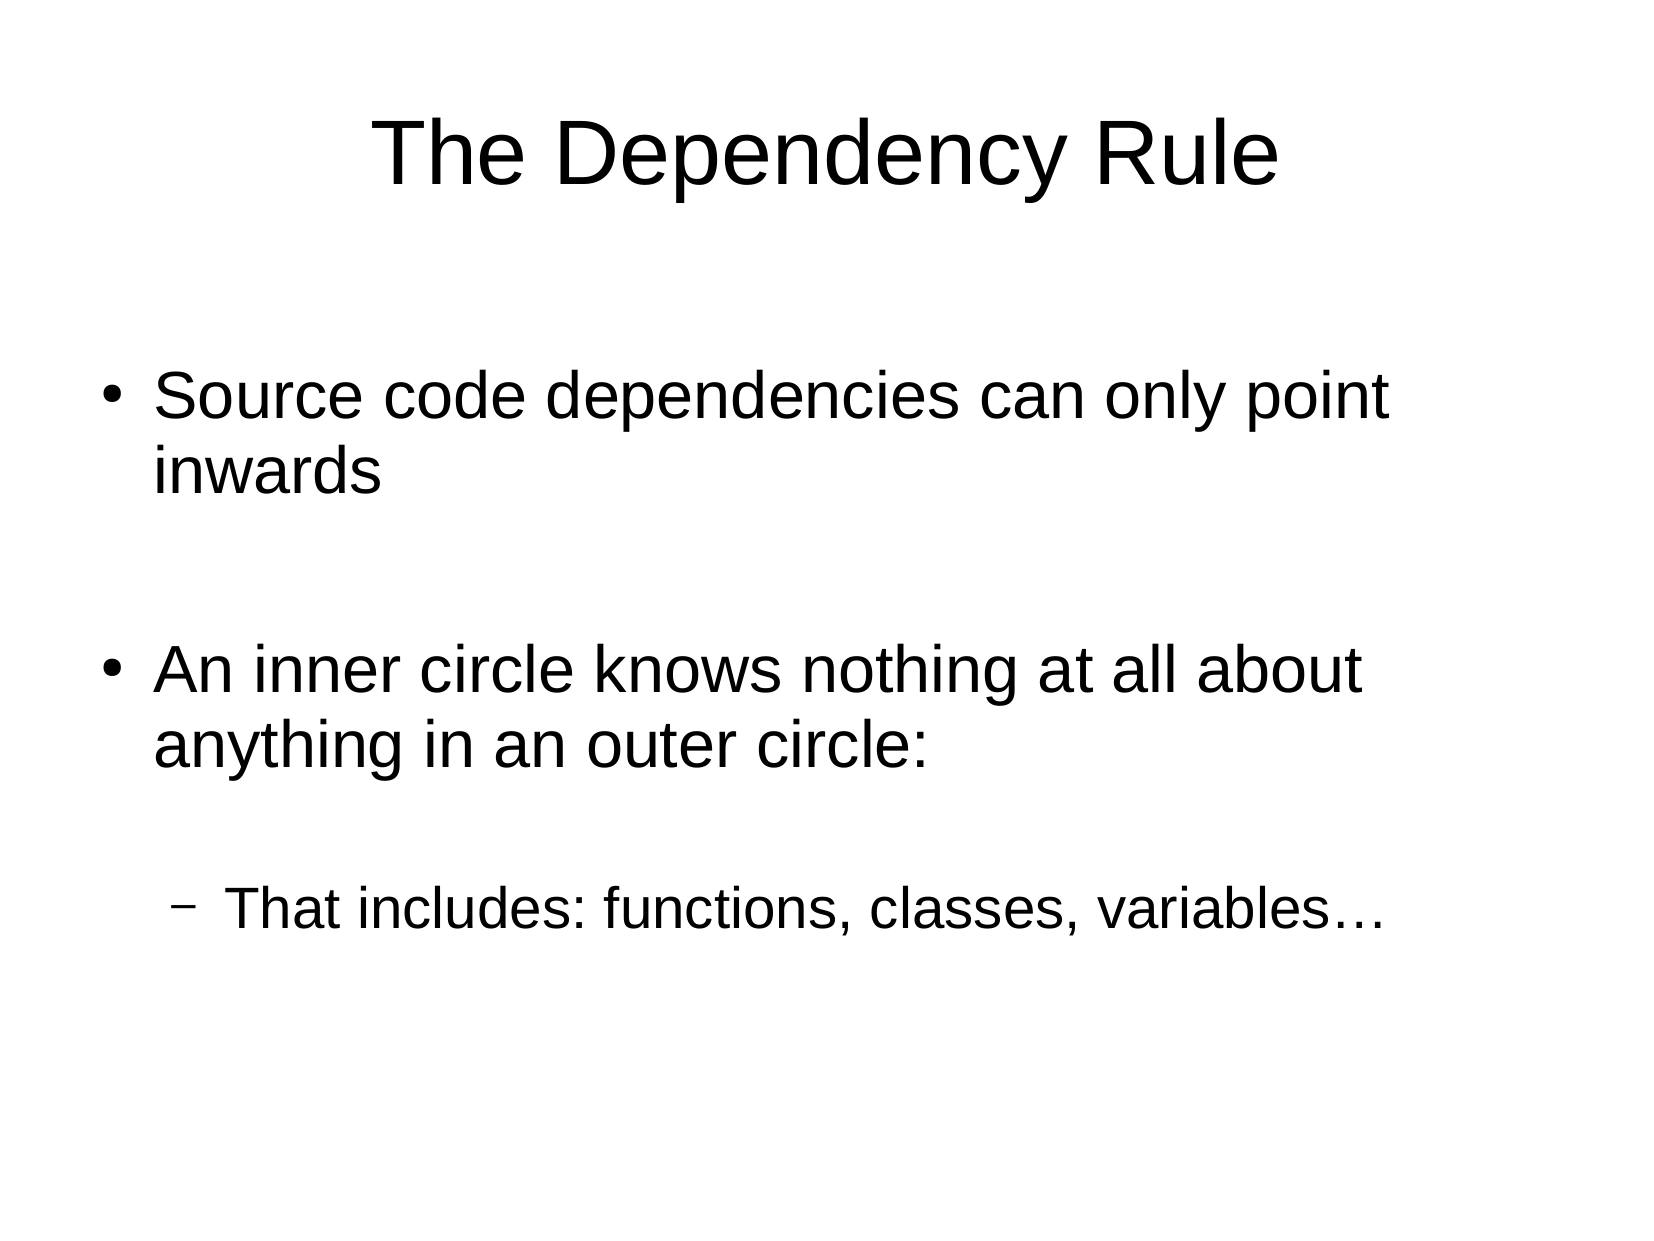

# The Dependency Rule
Source code dependencies can only point inwards
An inner circle knows nothing at all about anything in an outer circle:
That includes: functions, classes, variables…